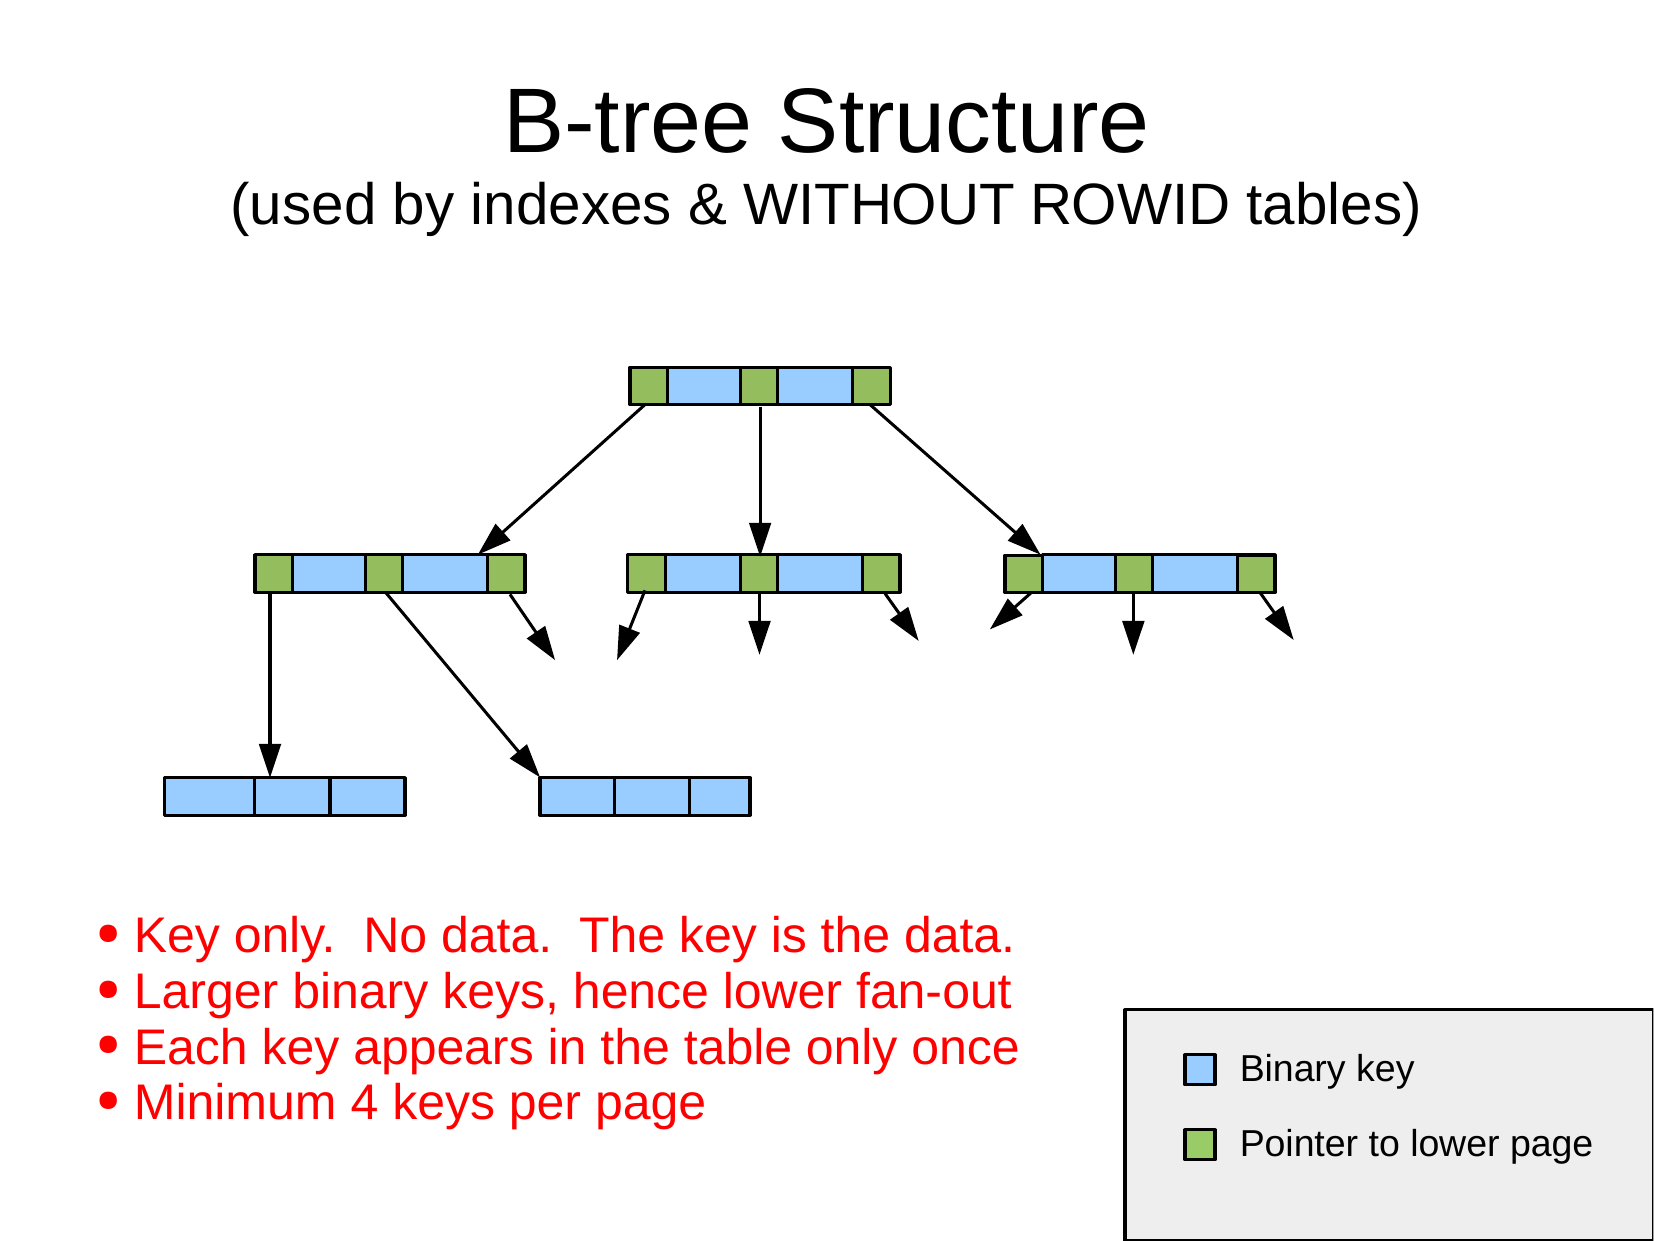

# B-tree Structure (used by indexes & WITHOUT ROWID tables)
 Key only. No data. The key is the data.
 Larger binary keys, hence lower fan-out
 Each key appears in the table only once
 Minimum 4 keys per page
Binary key
Pointer to lower page